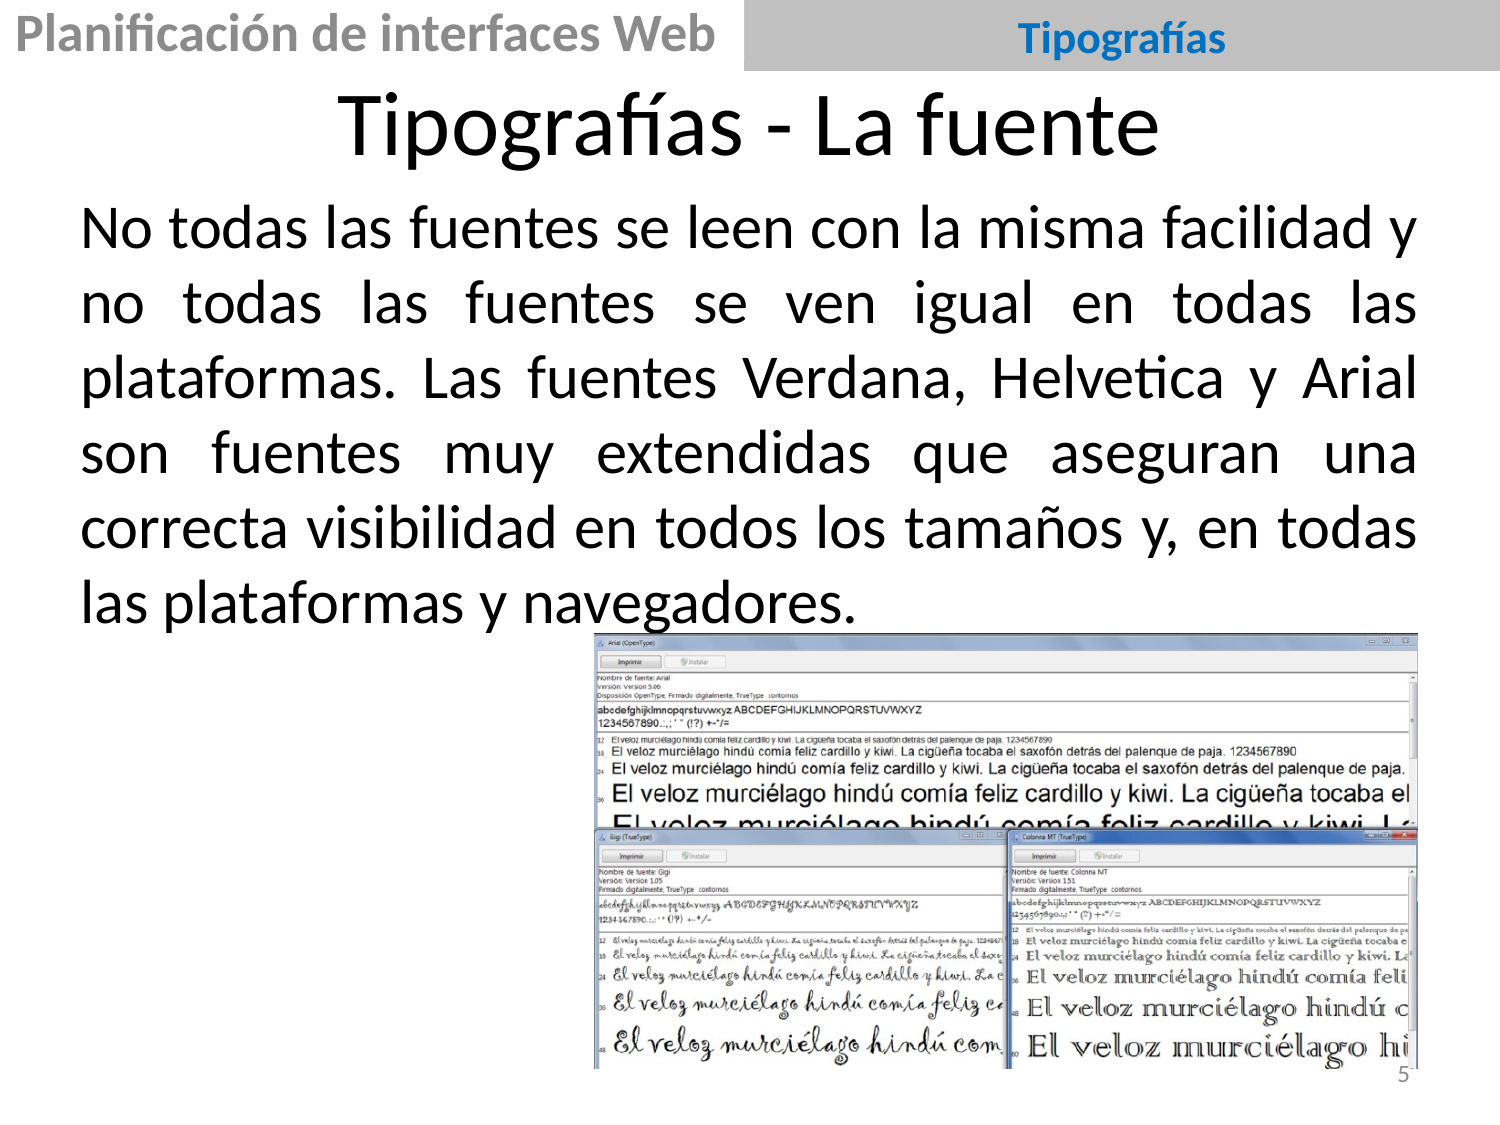

Planificación de interfaces Web
Tipografías
# Tipografías - La fuente
No todas las fuentes se leen con la misma facilidad y no todas las fuentes se ven igual en todas las plataformas. Las fuentes Verdana, Helvetica y Arial son fuentes muy extendidas que aseguran una correcta visibilidad en todos los tamaños y, en todas las plataformas y navegadores.